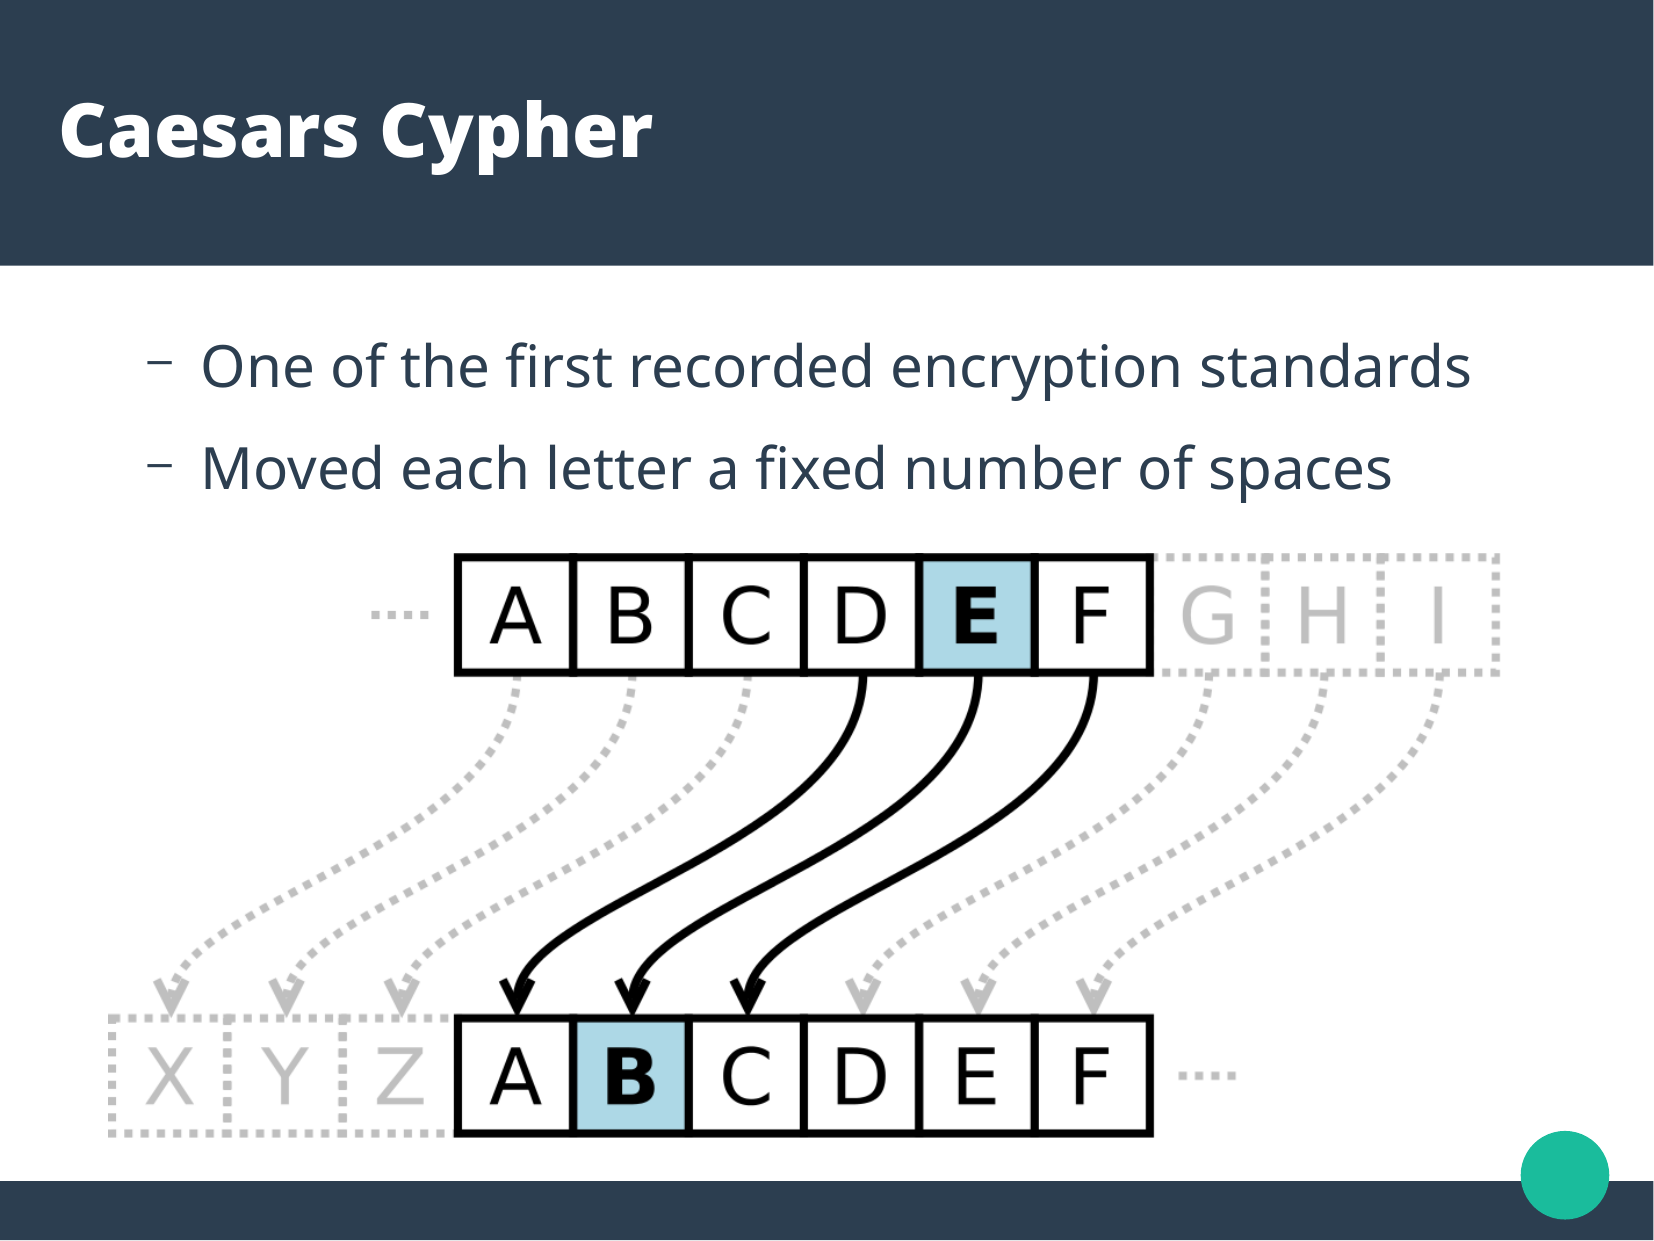

# Caesars Cypher
One of the first recorded encryption standards
Moved each letter a fixed number of spaces